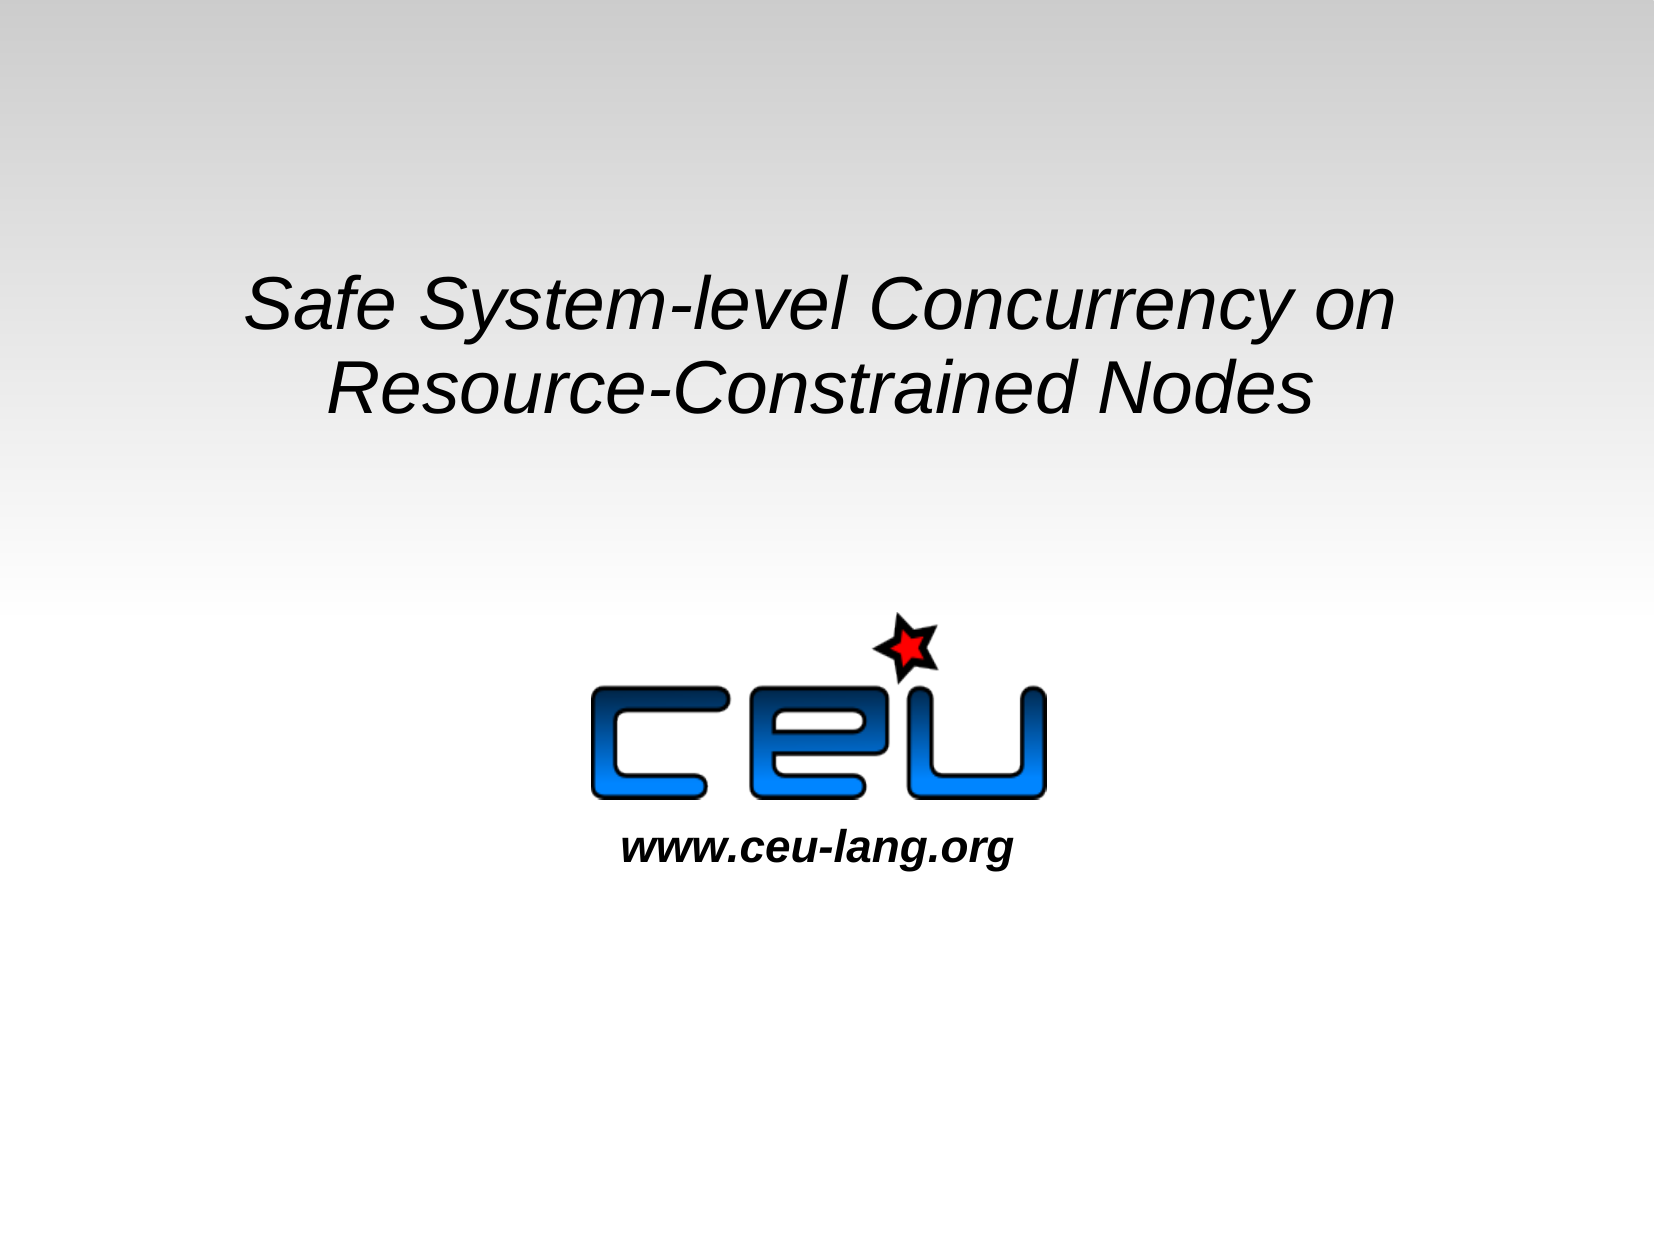

# Safe System-level Concurrency on Resource-Constrained Nodes
www.ceu-lang.org